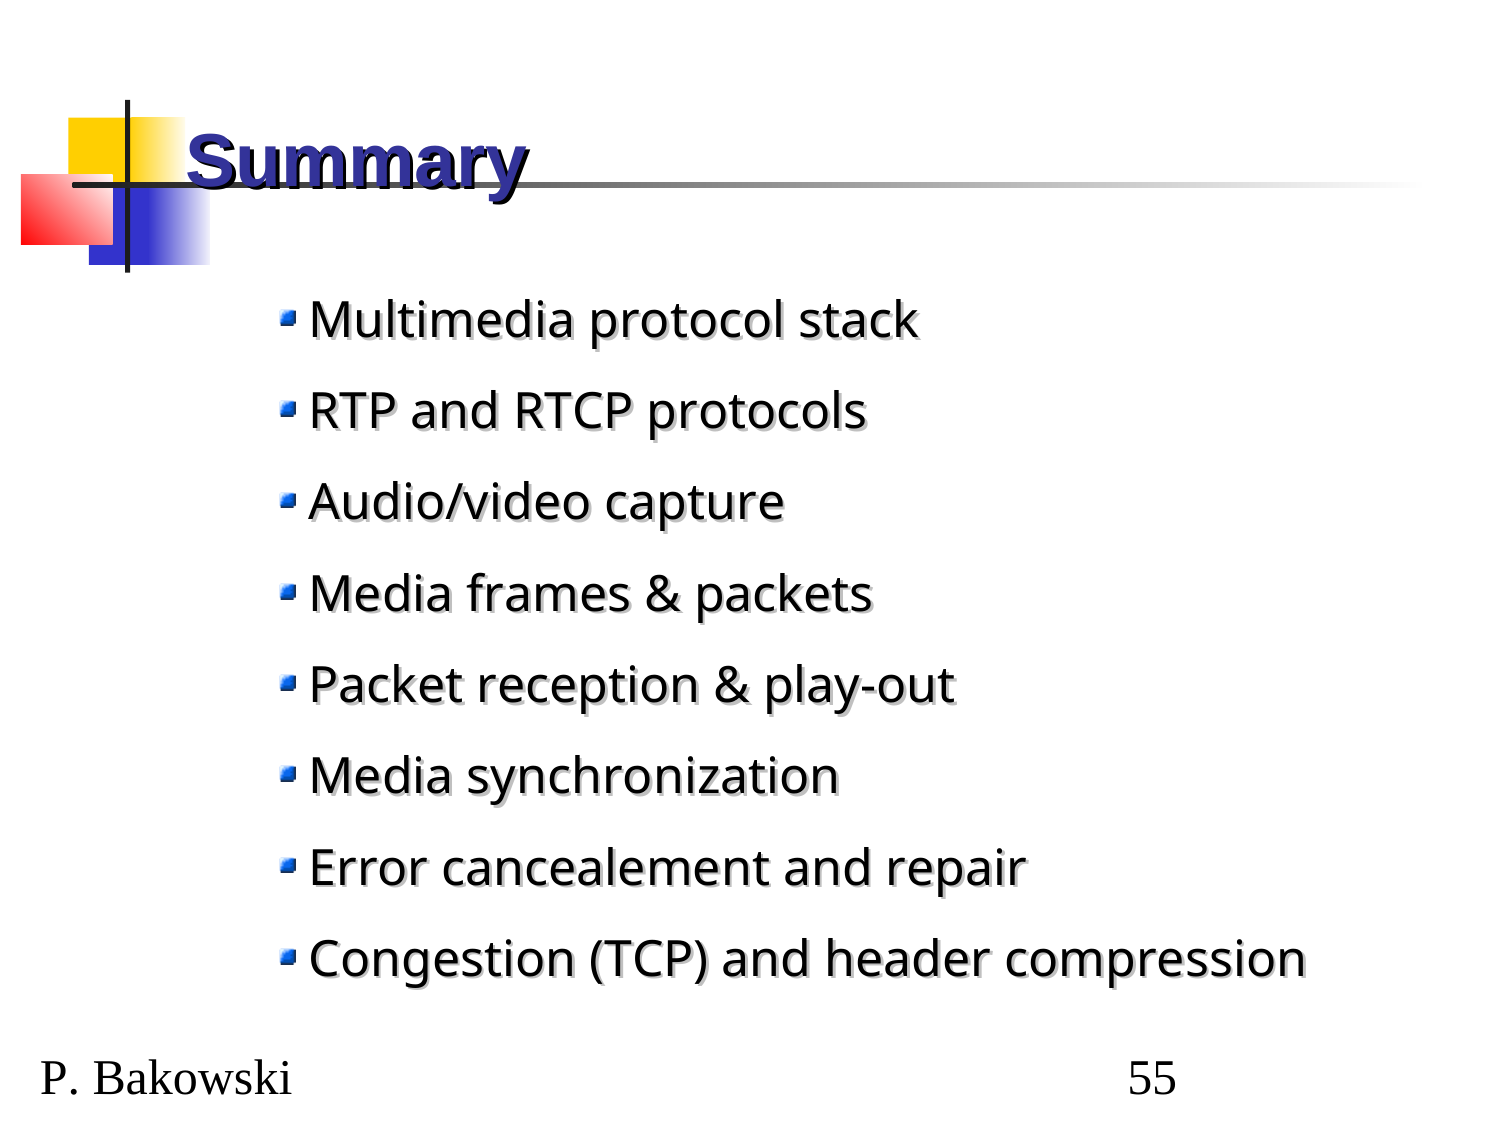

# Summary
 Multimedia protocol stack
 RTP and RTCP protocols
 Audio/video capture
 Media frames & packets
 Packet reception & play-out
 Media synchronization
 Error cancealement and repair
 Congestion (TCP) and header compression
P.Bakowski
55